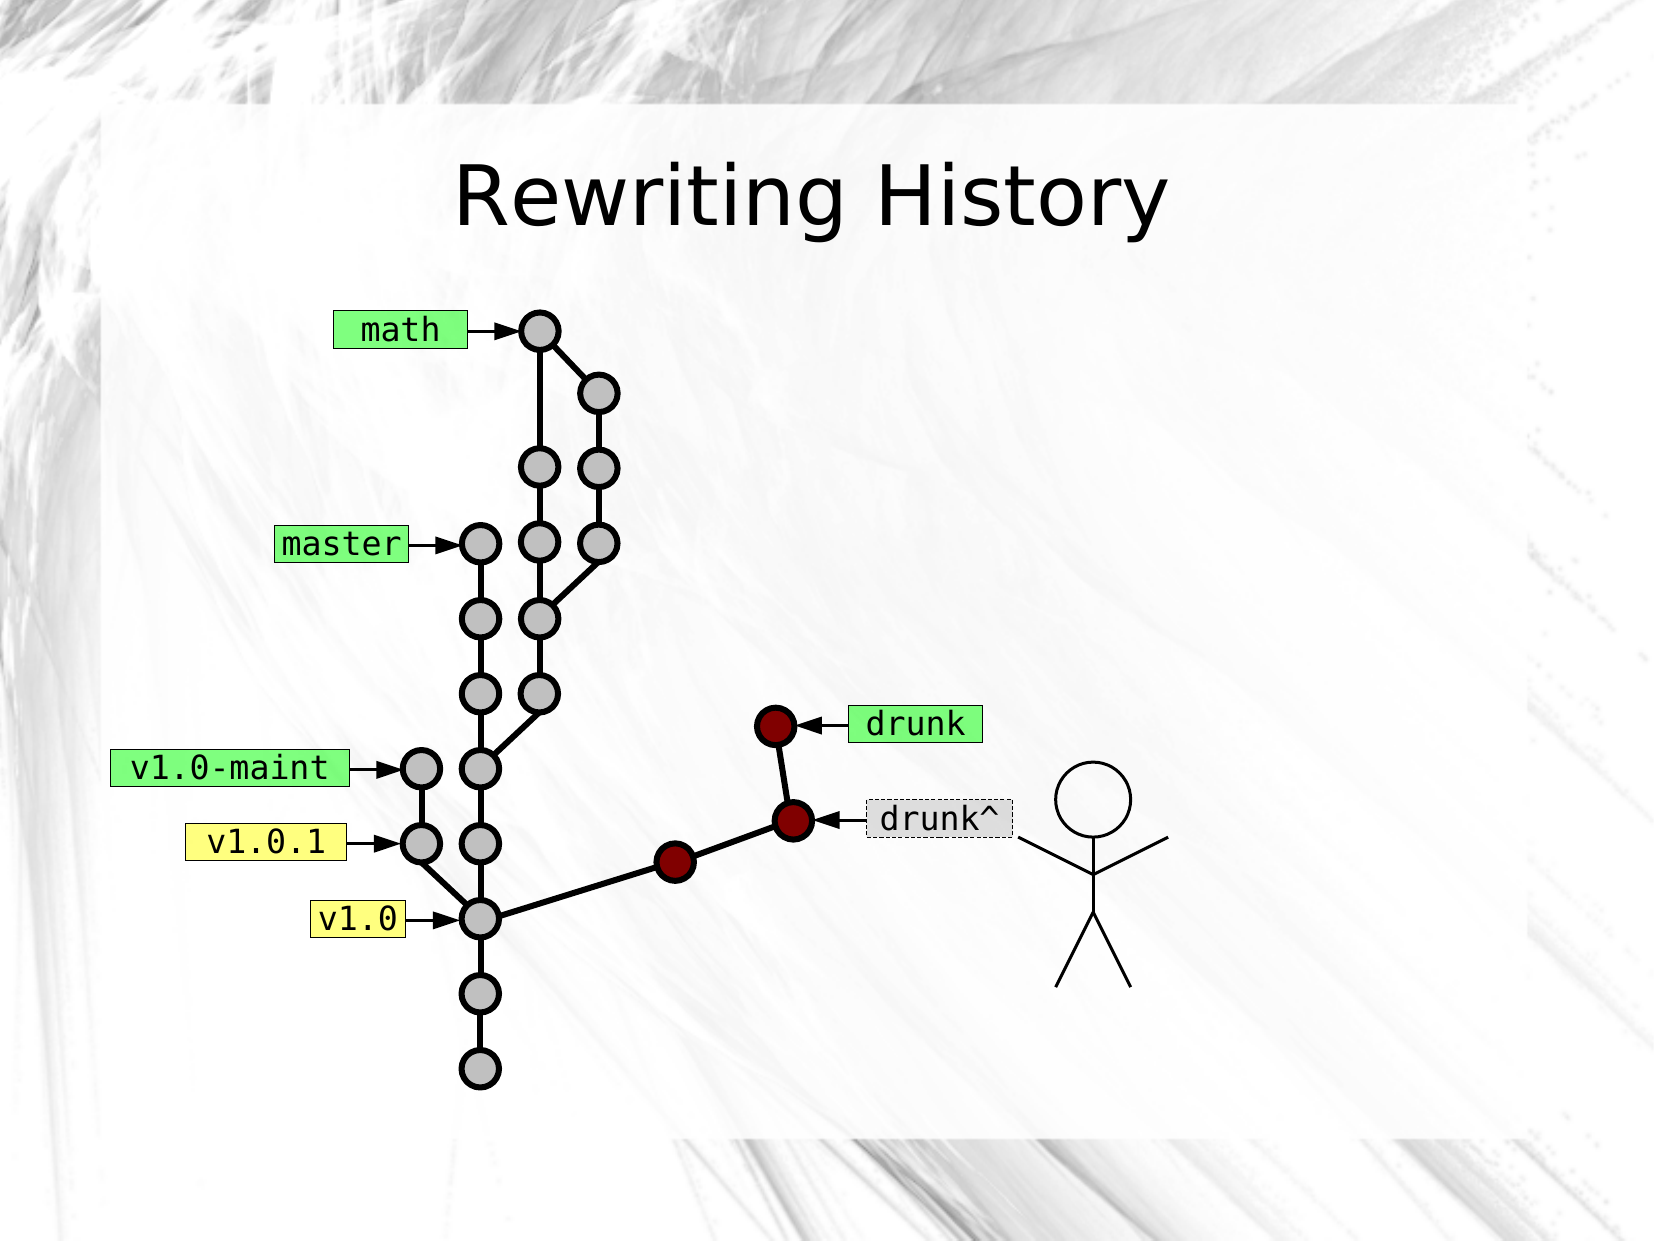

# Rewriting History
math
master
drunk
v1.0-maint
drunk^
v1.0.1
v1.0